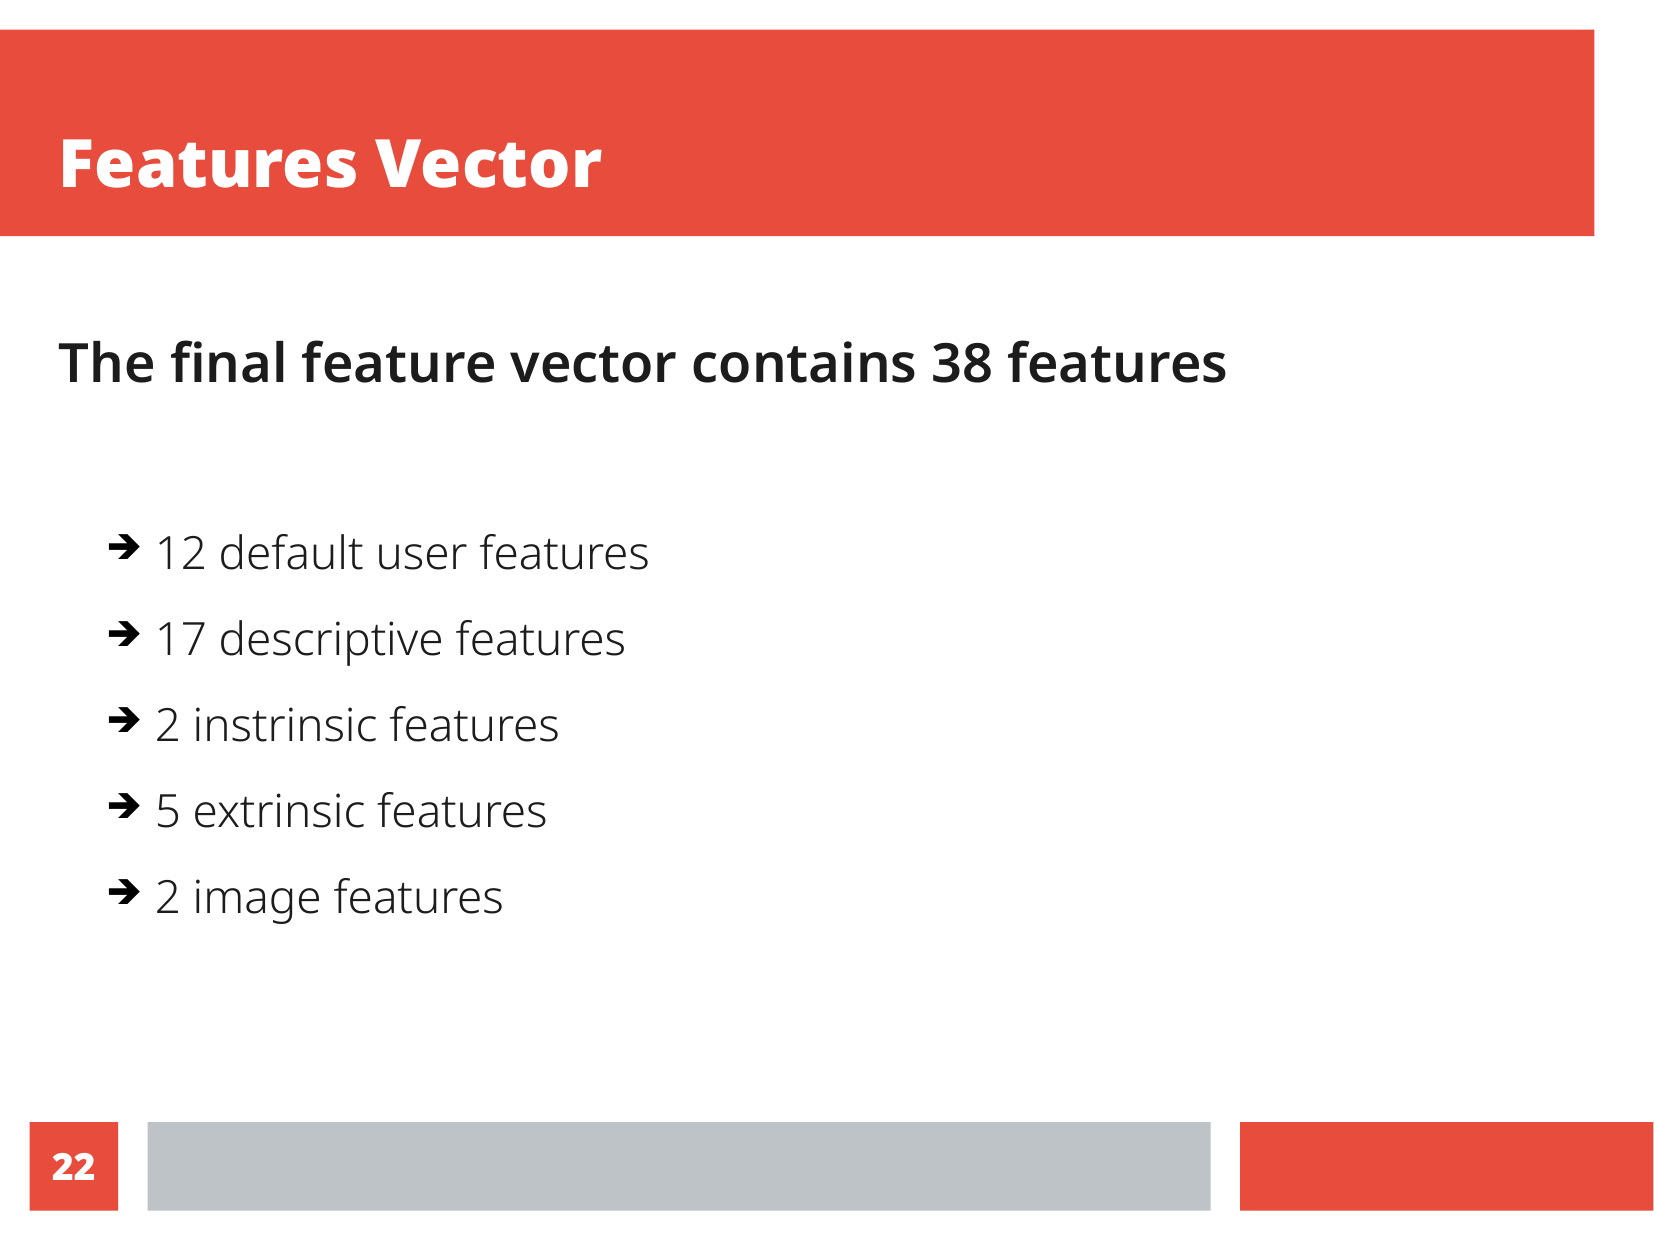

# Features Vector
The final feature vector contains 38 features
 12 default user features
 17 descriptive features
 2 instrinsic features
 5 extrinsic features
 2 image features
22